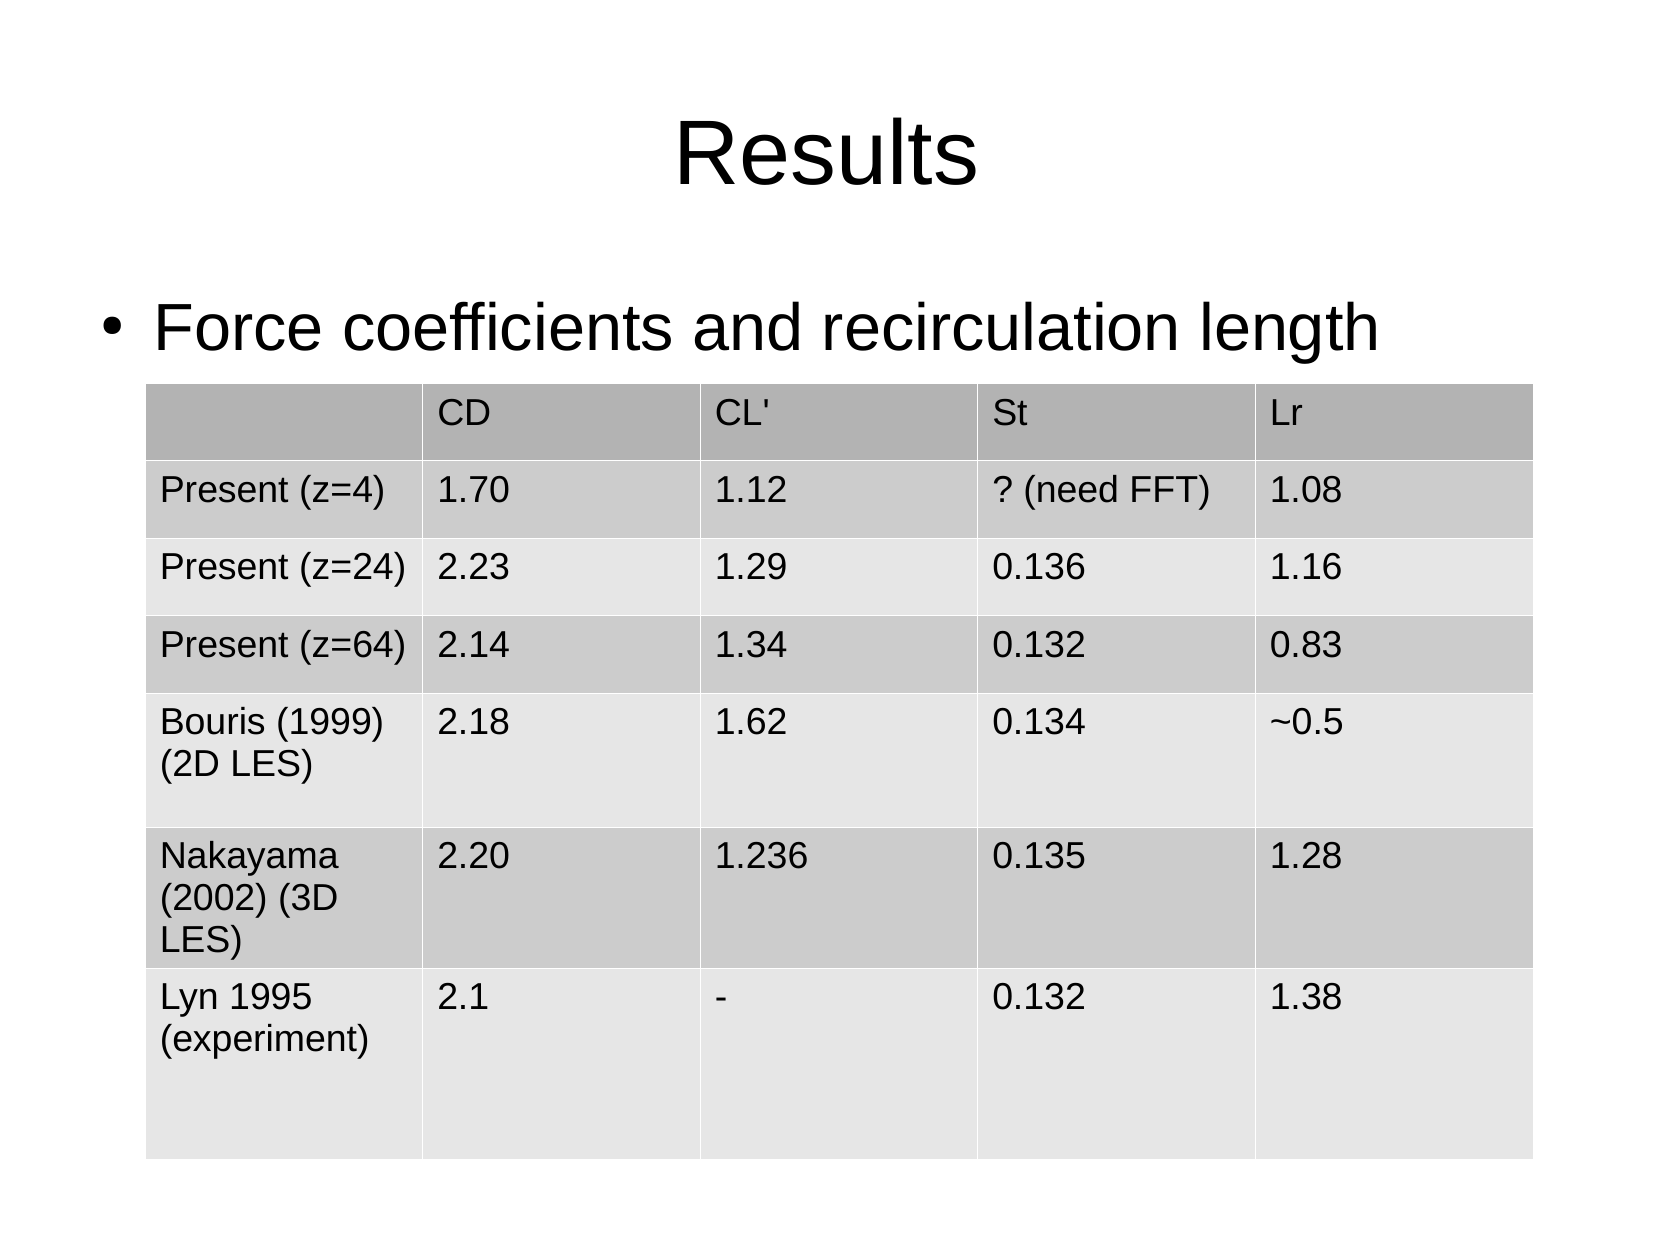

# Results
Force coefficients and recirculation length
| | CD | CL' | St | Lr |
| --- | --- | --- | --- | --- |
| Present (z=4) | 1.70 | 1.12 | ? (need FFT) | 1.08 |
| Present (z=24) | 2.23 | 1.29 | 0.136 | 1.16 |
| Present (z=64) | 2.14 | 1.34 | 0.132 | 0.83 |
| Bouris (1999) (2D LES) | 2.18 | 1.62 | 0.134 | ~0.5 |
| Nakayama (2002) (3D LES) | 2.20 | 1.236 | 0.135 | 1.28 |
| Lyn 1995 (experiment) | 2.1 | - | 0.132 | 1.38 |